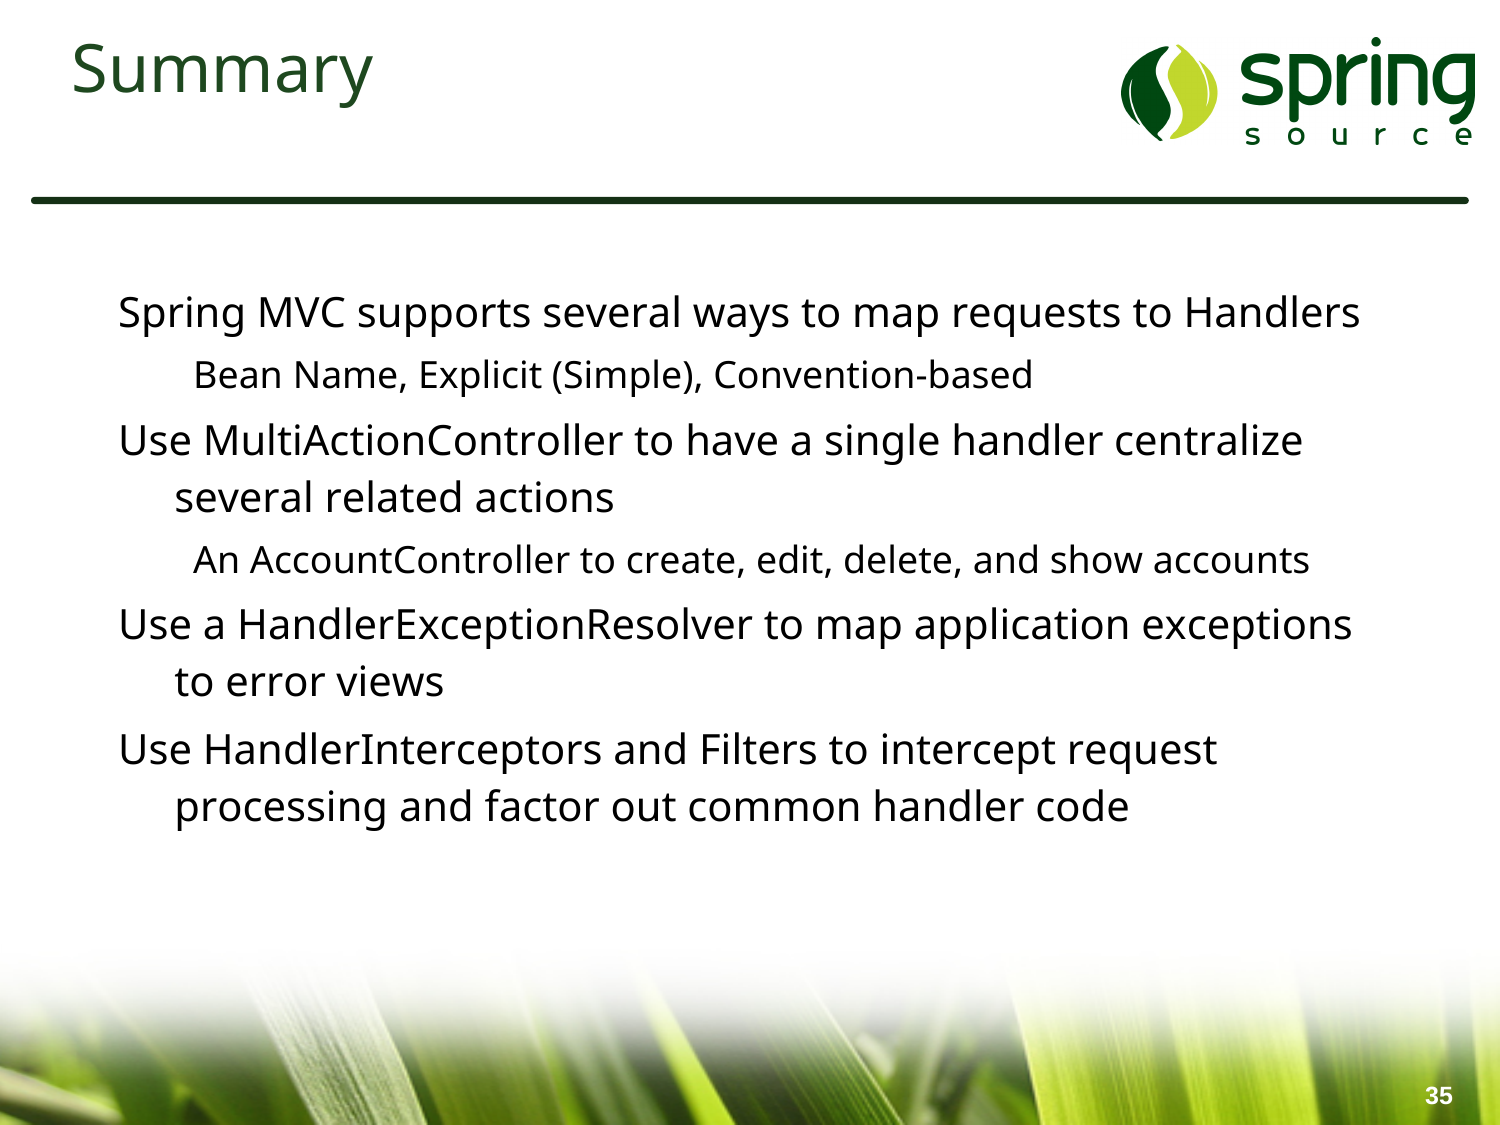

# Summary
Spring MVC supports several ways to map requests to Handlers
Bean Name, Explicit (Simple), Convention-based
Use MultiActionController to have a single handler centralize several related actions
An AccountController to create, edit, delete, and show accounts
Use a HandlerExceptionResolver to map application exceptions to error views
Use HandlerInterceptors and Filters to intercept request processing and factor out common handler code